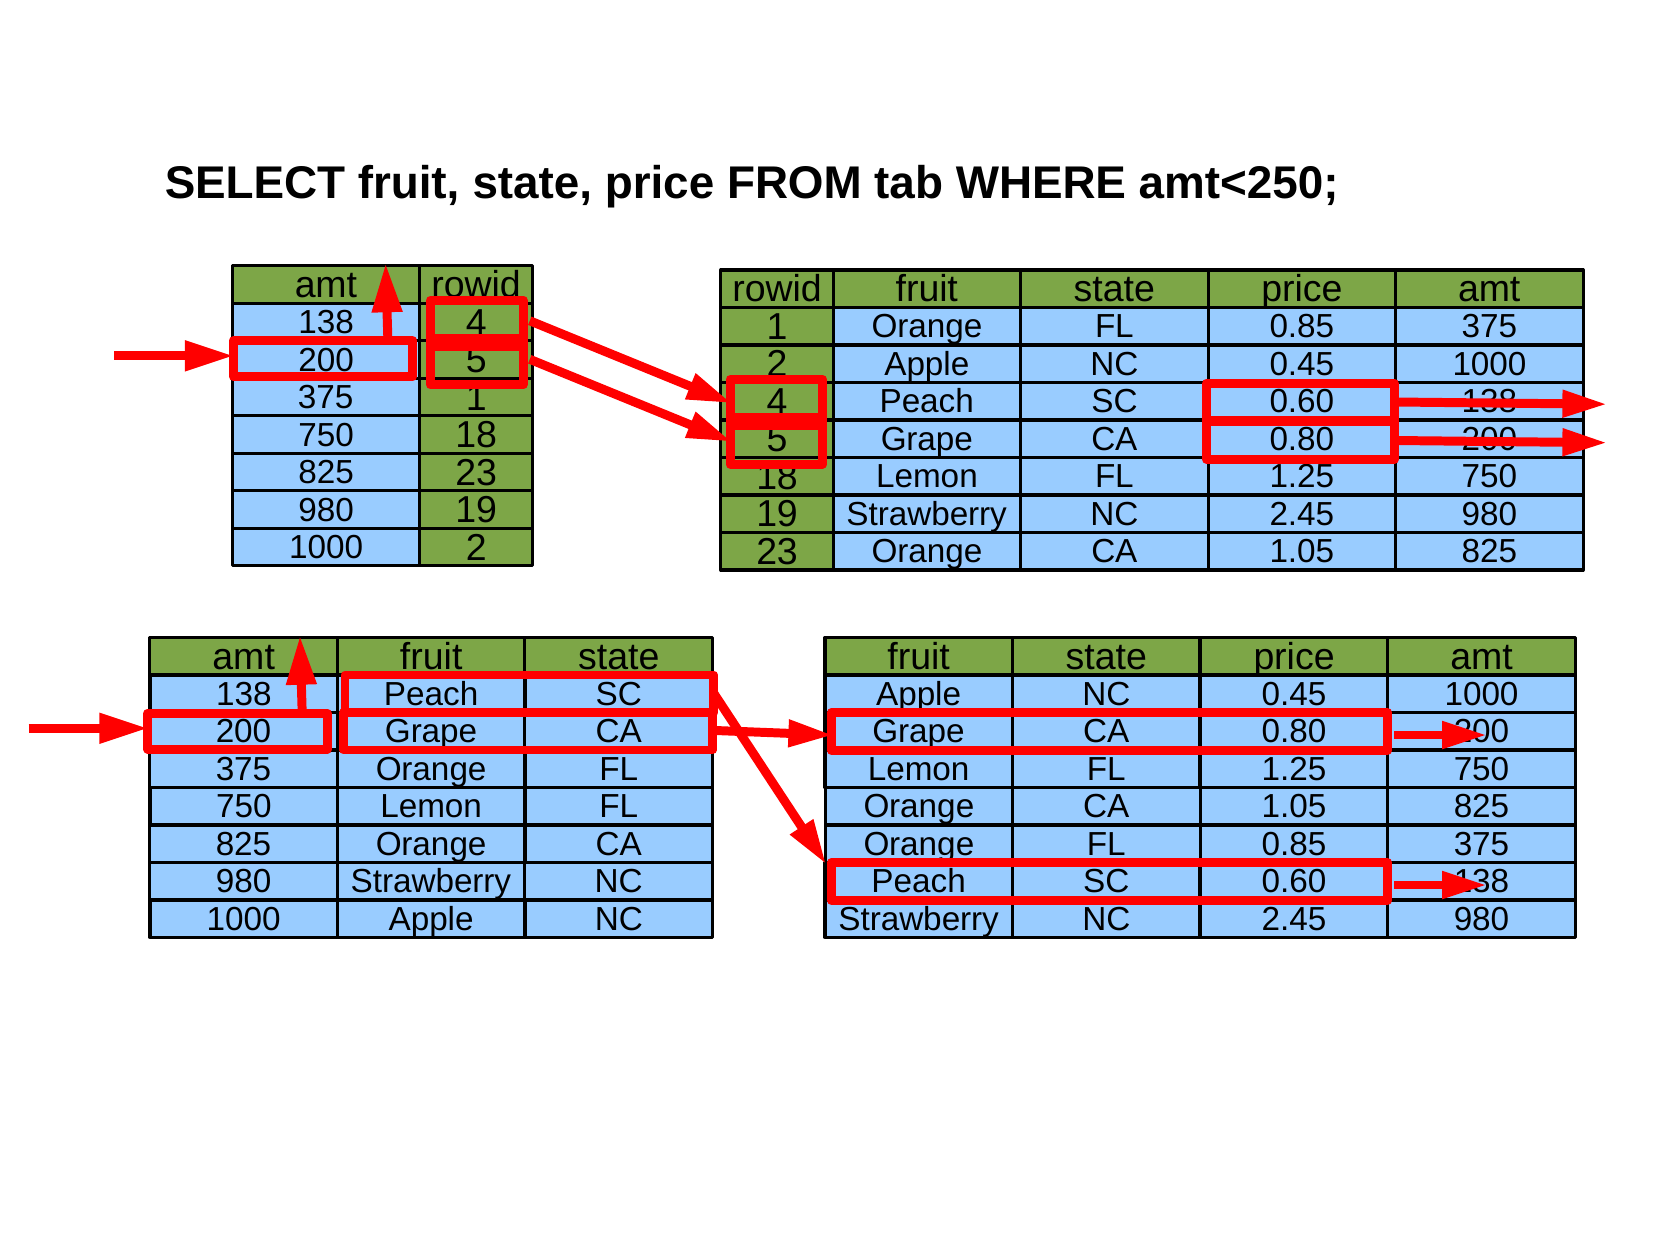

SELECT fruit, state, price FROM tab WHERE amt<250;
amt
rowid
rowid
fruit
state
price
amt
138
4
1
Orange
FL
0.85
375
200
5
2
Apple
NC
0.45
1000
375
1
4
Peach
SC
0.60
138
750
18
5
Grape
CA
0.80
200
825
23
18
Lemon
FL
1.25
750
980
19
19
Strawberry
NC
2.45
980
1000
2
23
Orange
CA
1.05
825
amt
fruit
state
fruit
state
price
amt
138
Peach
SC
Apple
NC
0.45
1000
200
Grape
CA
Grape
CA
0.80
200
375
Orange
FL
Lemon
FL
1.25
750
750
Lemon
FL
Orange
CA
1.05
825
825
Orange
CA
Orange
FL
0.85
375
980
Strawberry
NC
Peach
SC
0.60
138
1000
Apple
NC
Strawberry
NC
2.45
980